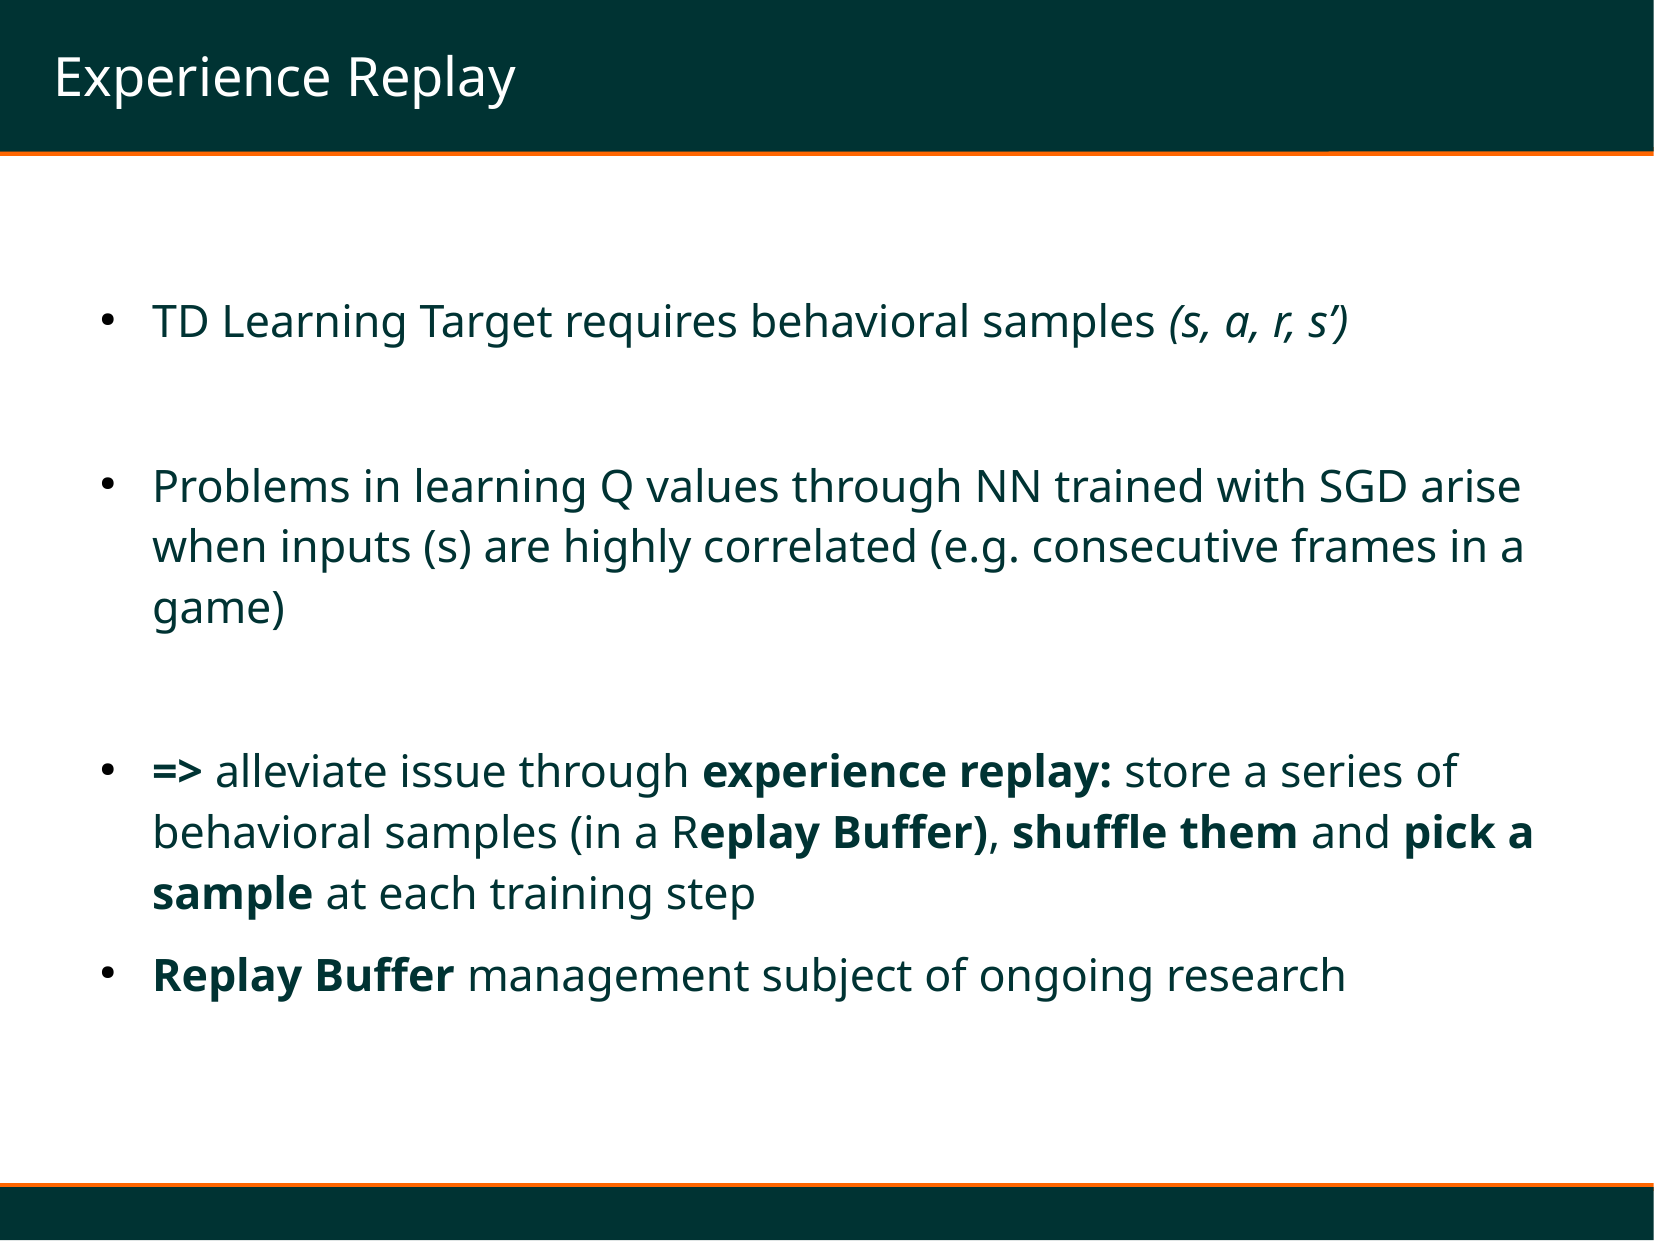

# Experience Replay
TD Learning Target requires behavioral samples (s, a, r, s’)
Problems in learning Q values through NN trained with SGD arise when inputs (s) are highly correlated (e.g. consecutive frames in a game)
=> alleviate issue through experience replay: store a series of behavioral samples (in a Replay Buffer), shuffle them and pick a sample at each training step
Replay Buffer management subject of ongoing research